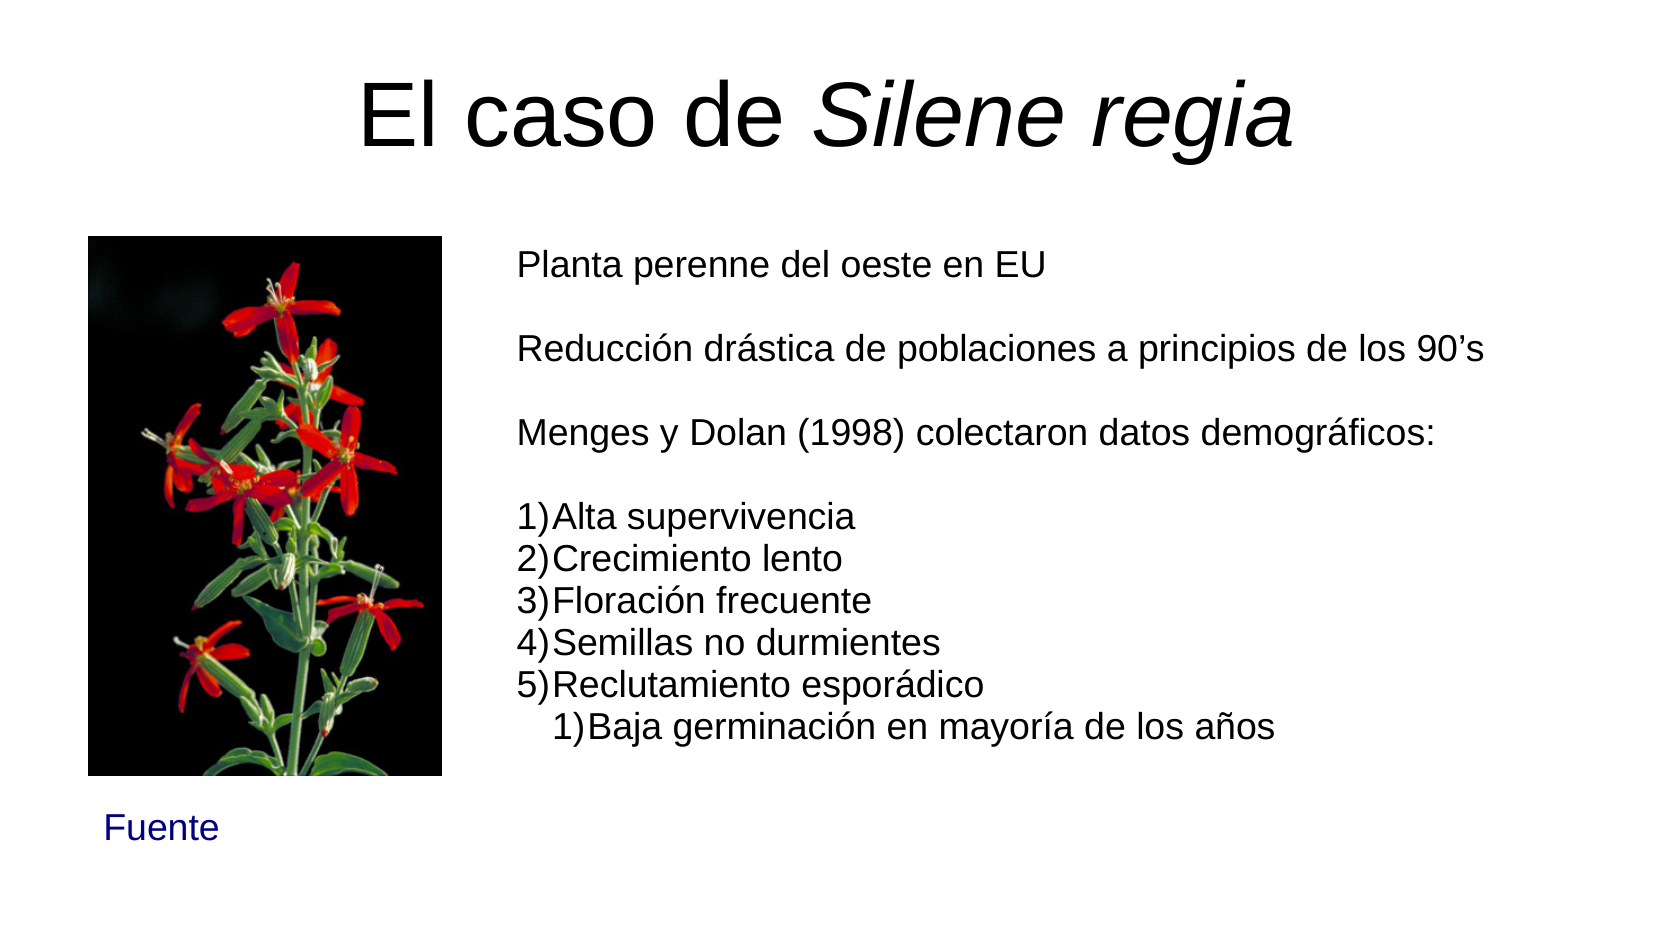

# El caso de Silene regia
Planta perenne del oeste en EU
Reducción drástica de poblaciones a principios de los 90’s
Menges y Dolan (1998) colectaron datos demográficos:
Alta supervivencia
Crecimiento lento
Floración frecuente
Semillas no durmientes
Reclutamiento esporádico
Baja germinación en mayoría de los años
Fuente